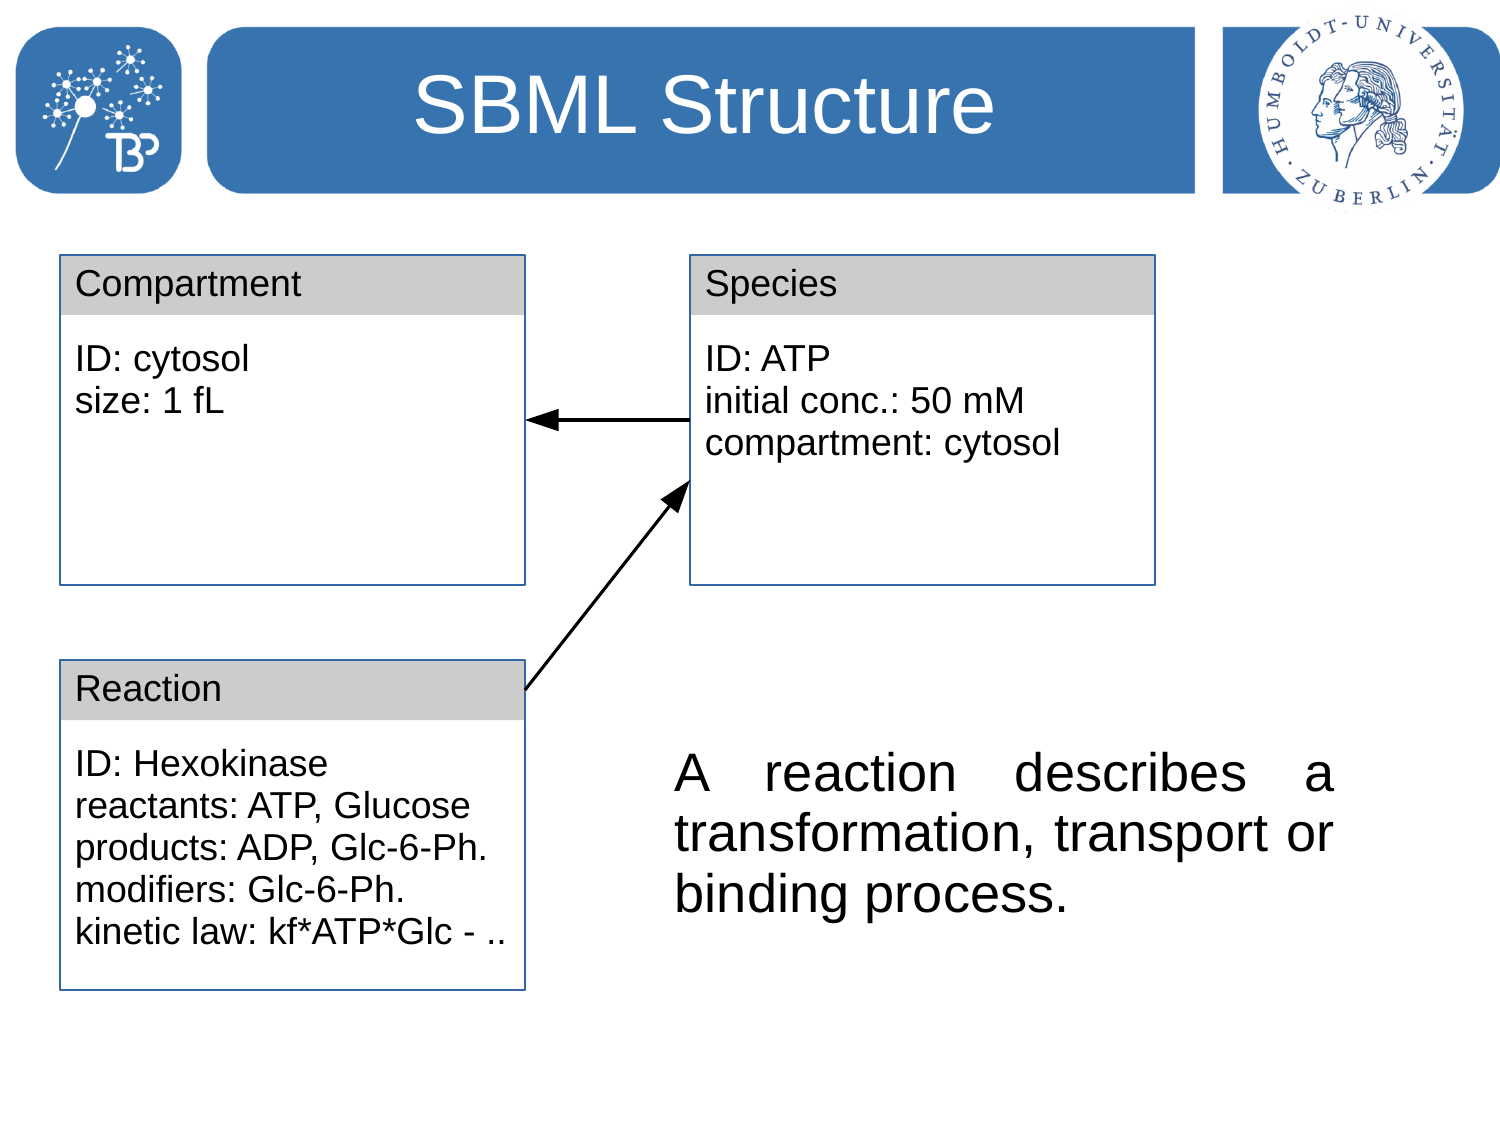

# SBML Structure
Compartment
Species
ID: cytosol
size: 1 fL
ID: ATP
initial conc.: 50 mM
compartment: cytosol
Reaction
A reaction describes a transformation, transport or binding process.
ID: Hexokinase
reactants: ATP, Glucose
products: ADP, Glc-6-Ph.
modifiers: Glc-6-Ph.
kinetic law: kf*ATP*Glc - ..